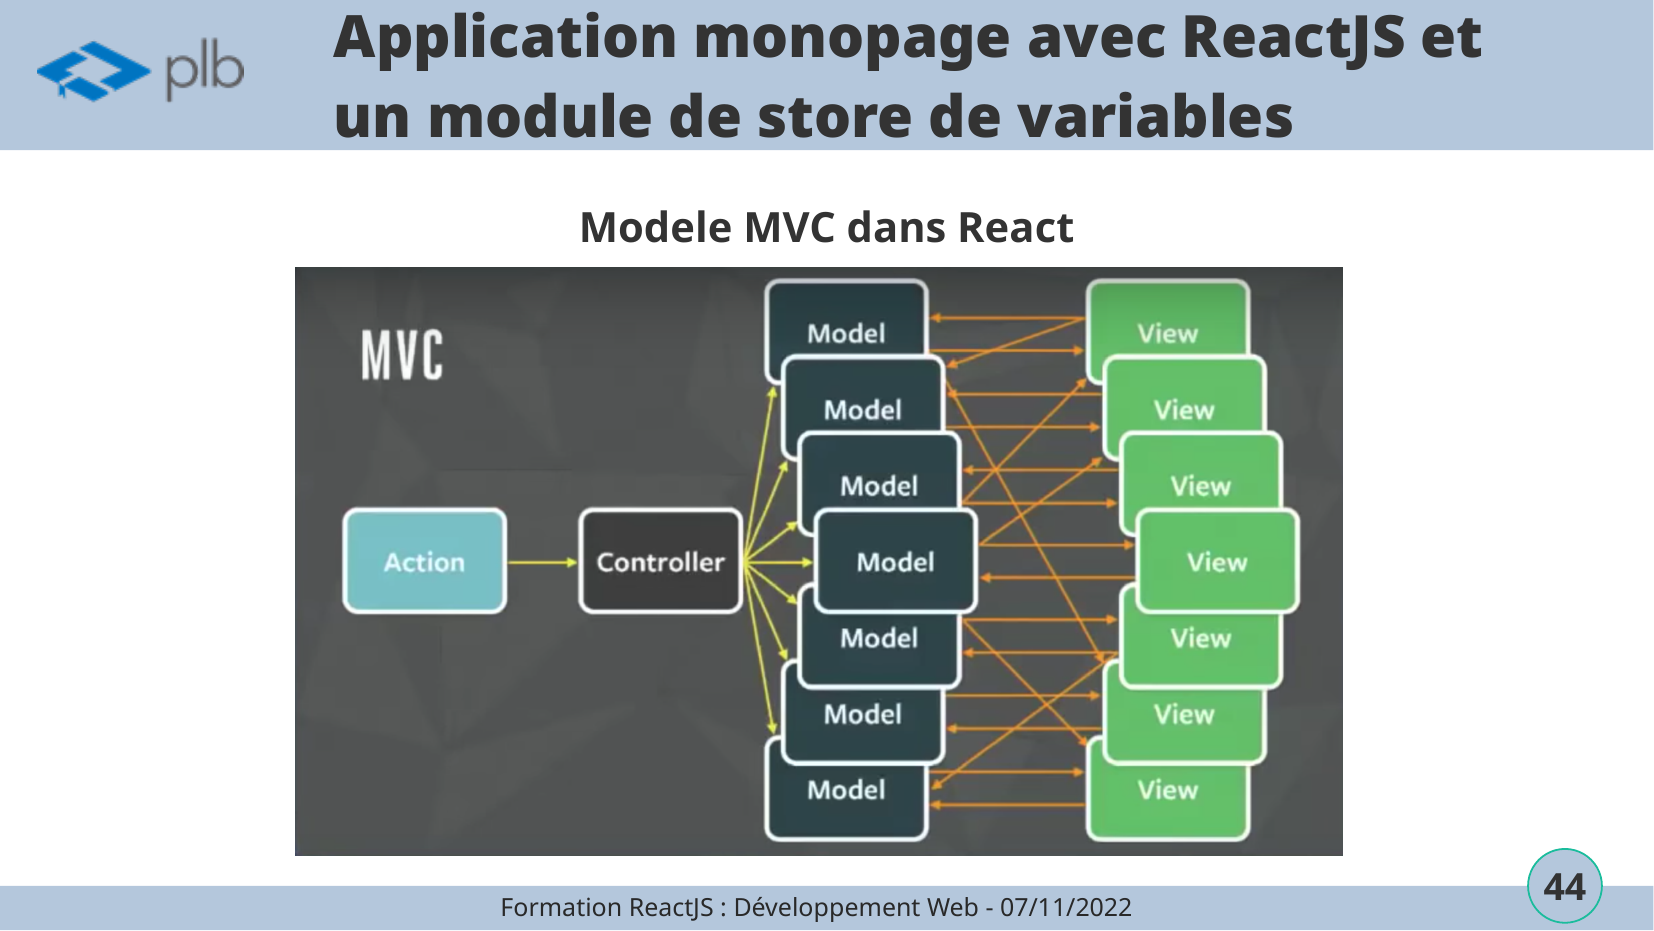

# Application monopage avec ReactJS et un module de store de variables
Modele MVC dans React
Formation ReactJS : Développement Web - 07/11/2022